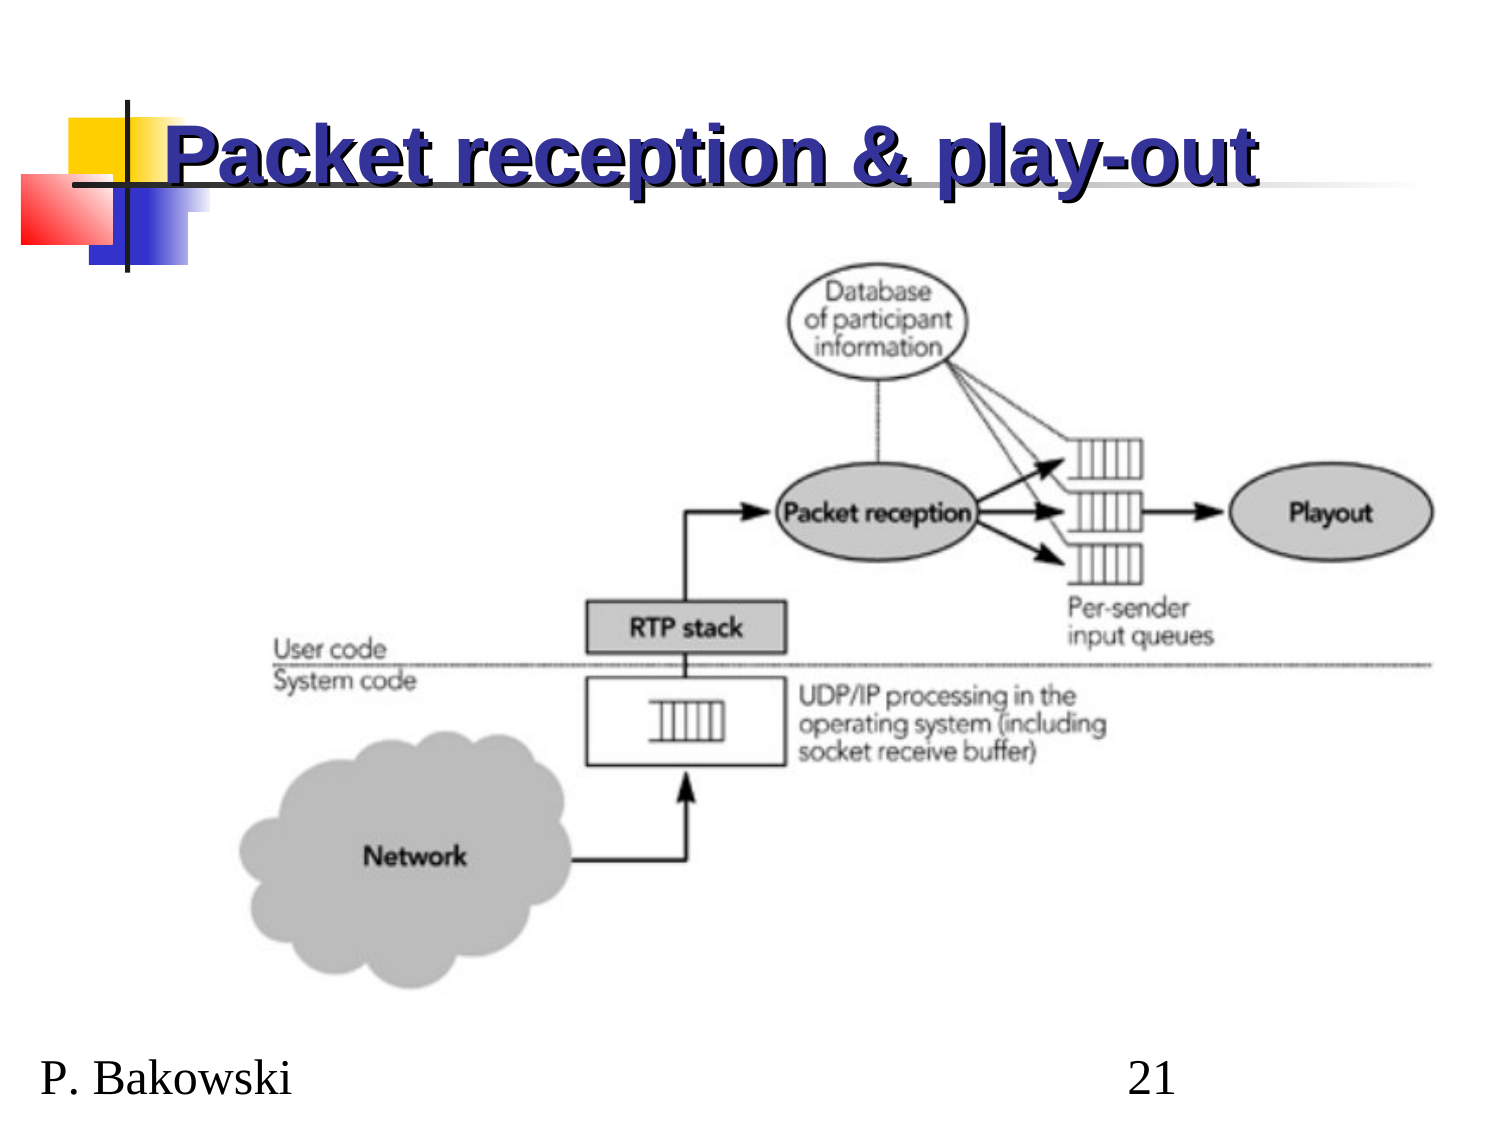

# Packet reception & play-out
P.Bakowski
21